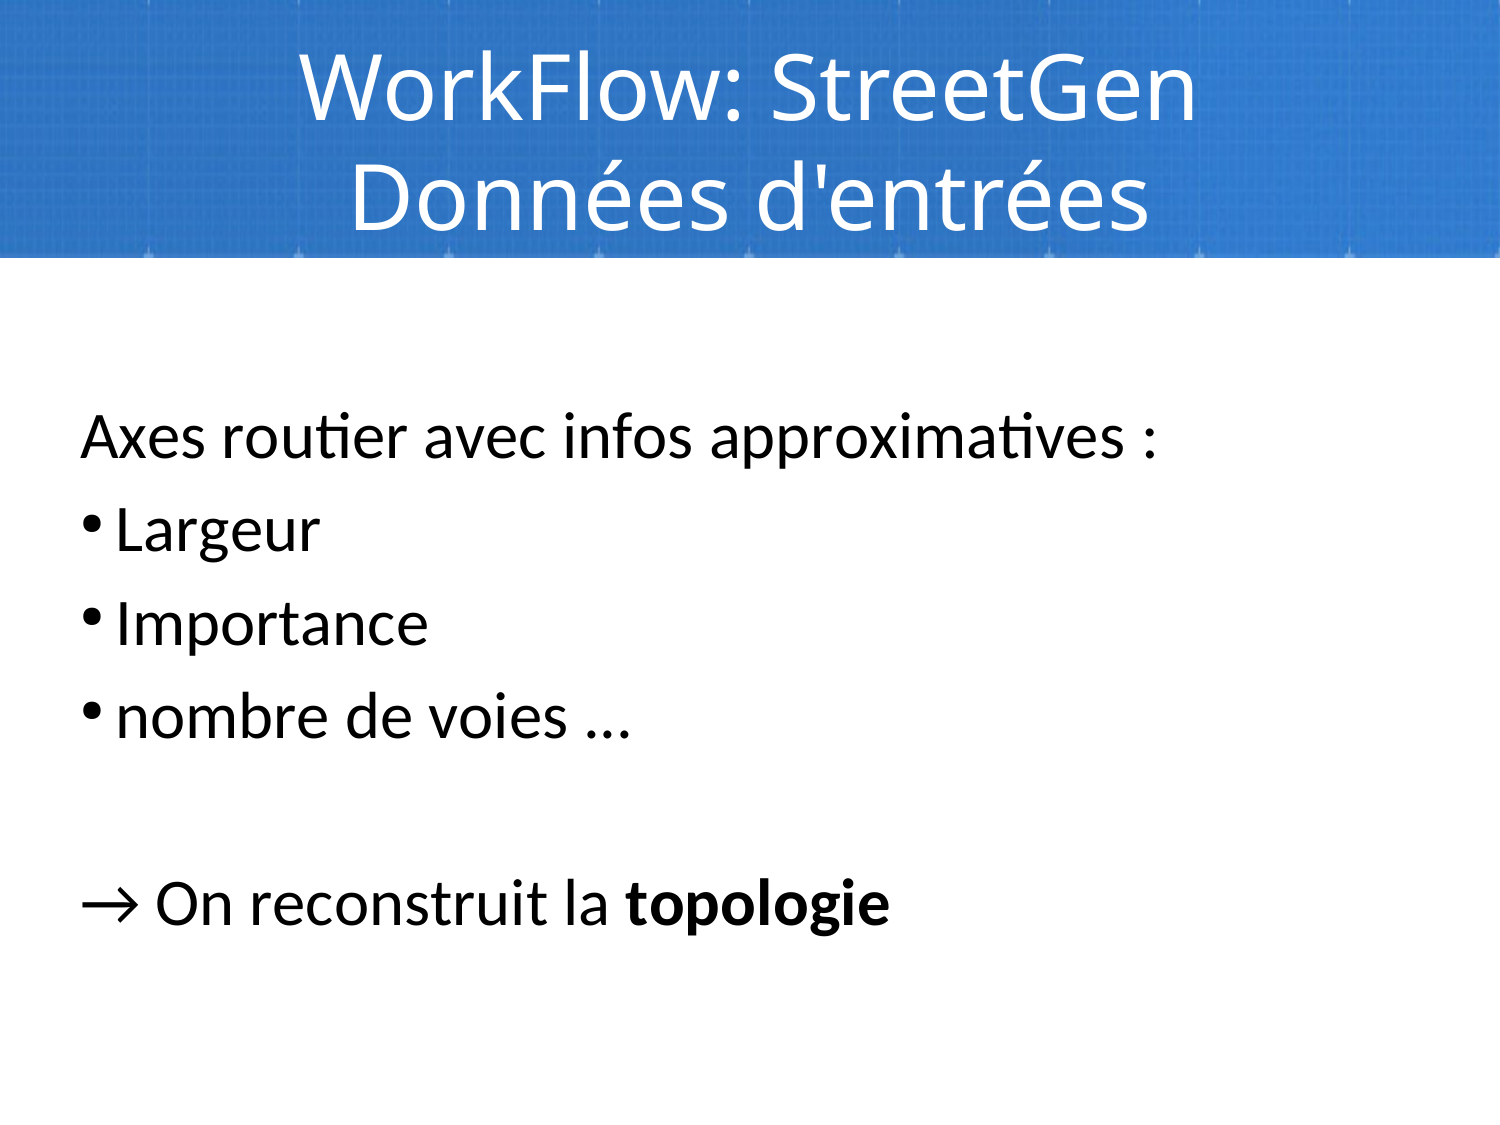

# WorkFlow: StreetGen Données d'entrées
Axes routier avec infos approximatives :
Largeur
Importance
nombre de voies ...
→ On reconstruit la topologie